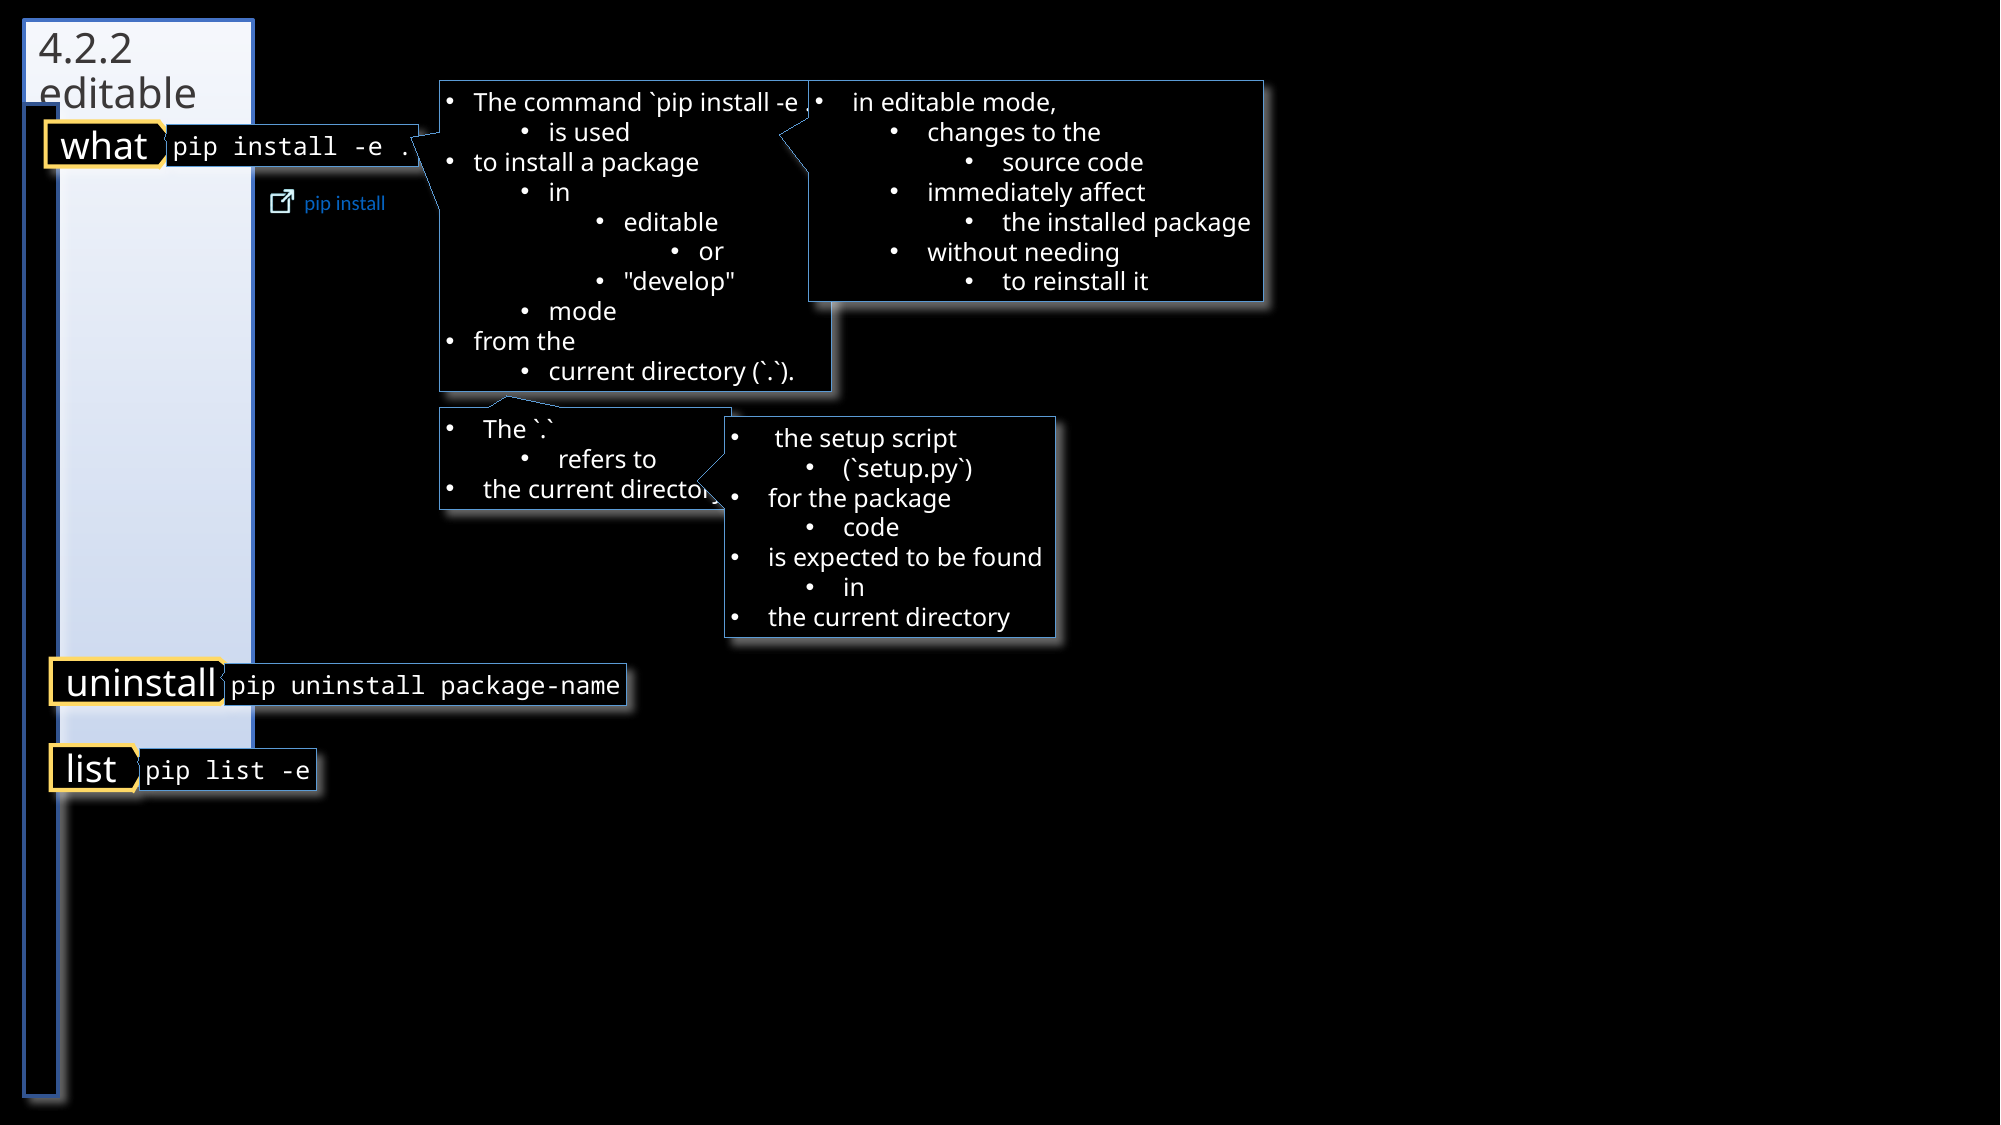

# 4.2.2 editable
The command `pip install -e .`
is used
to install a package
in
editable
or
"develop"
mode
from the
current directory (`.`).
in editable mode,
changes to the
source code
immediately affect
the installed package
without needing
to reinstall it
what
pip install -e .
pip install
The `.`
refers to
the current directory
 the setup script
(`setup.py`)
for the package
code
is expected to be found
in
the current directory
uninstall
pip uninstall package-name
list
pip list -e